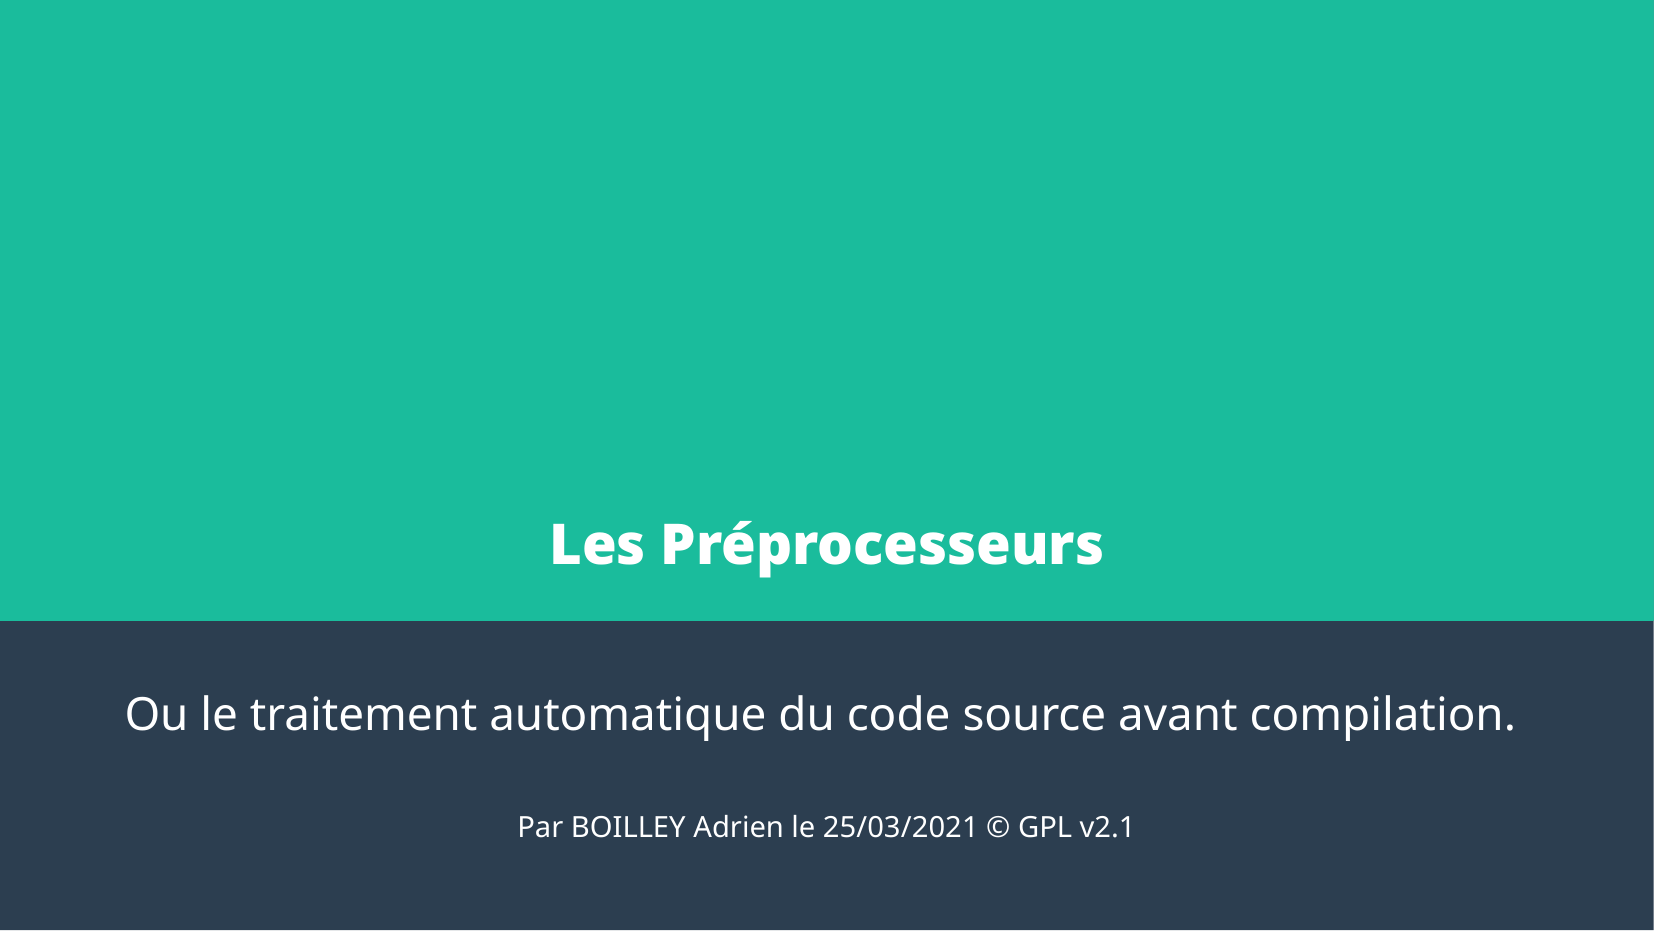

# Les Préprocesseurs
Ou le traitement automatique du code source avant compilation.
Par BOILLEY Adrien le 25/03/2021 © GPL v2.1